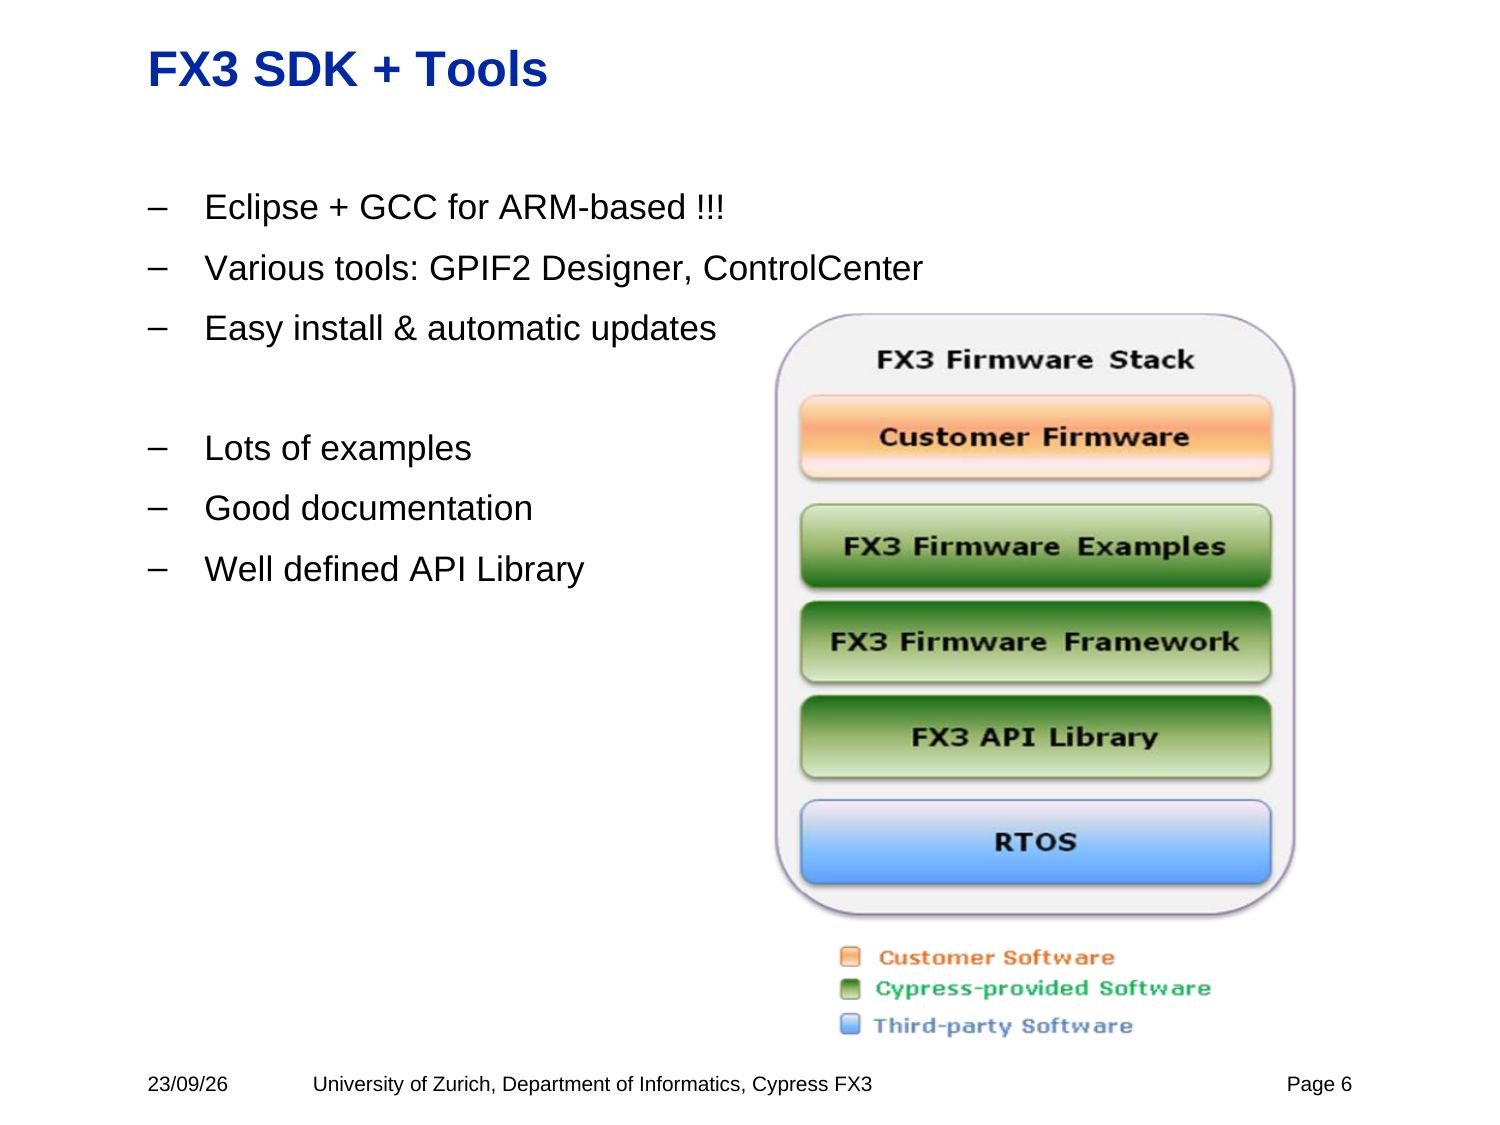

# FX3 SDK + Tools
Eclipse + GCC for ARM-based !!!
Various tools: GPIF2 Designer, ControlCenter
Easy install & automatic updates
Lots of examples
Good documentation
Well defined API Library
University of Zurich, Department of Informatics, Cypress FX3
6